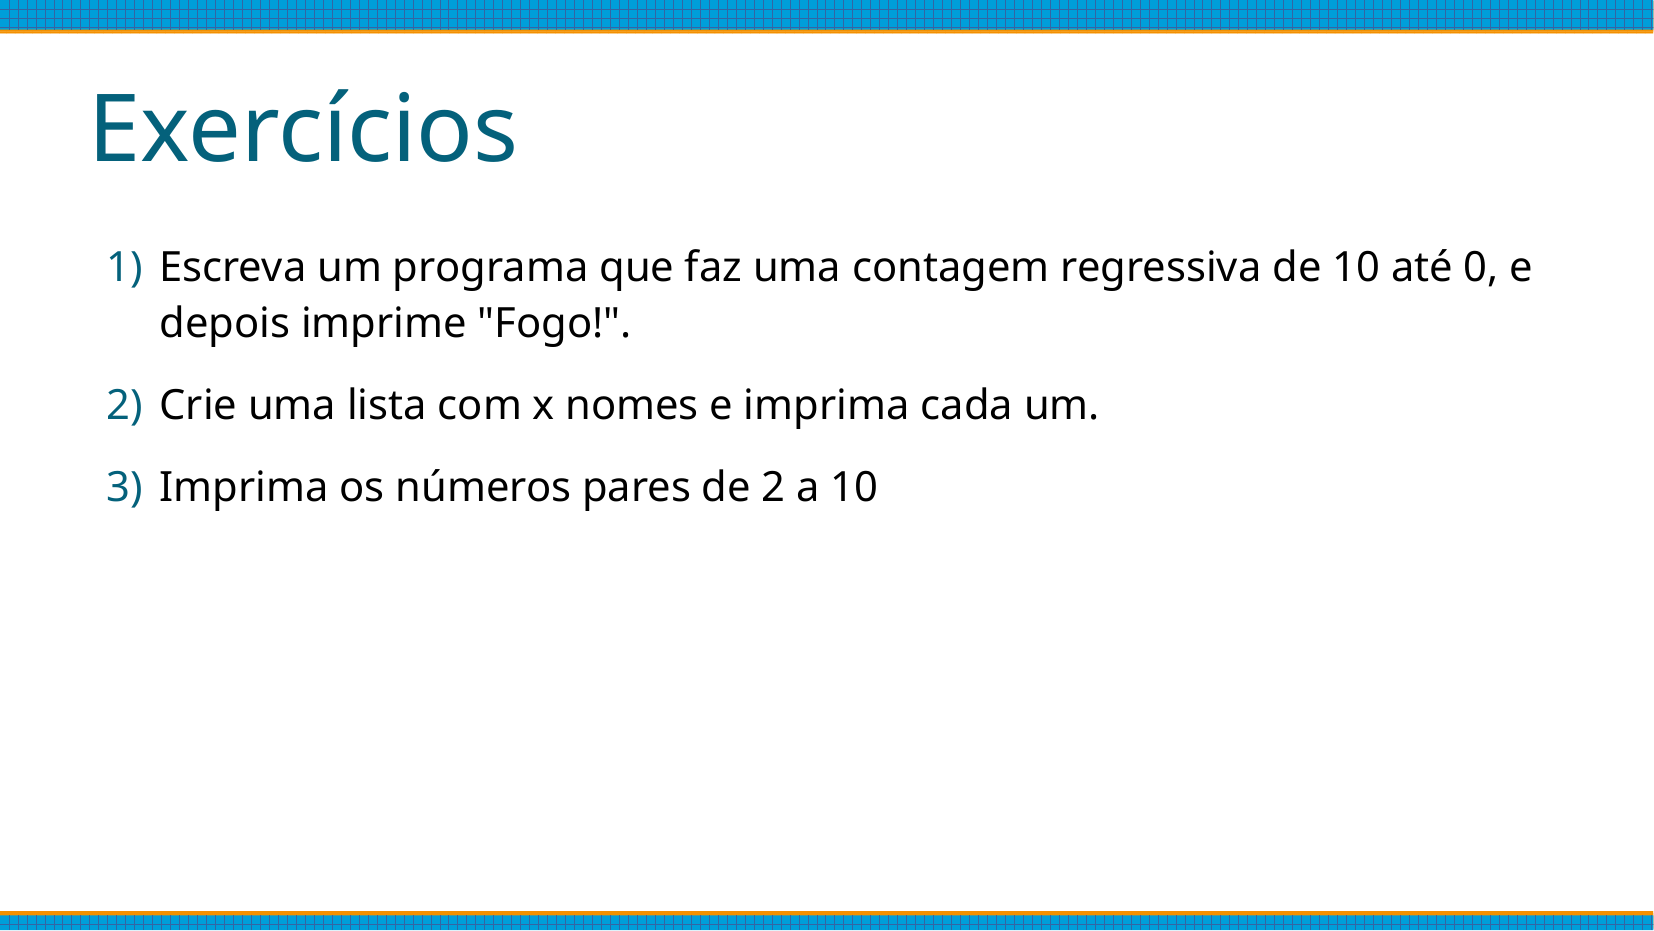

# Exercícios
Escreva um programa que faz uma contagem regressiva de 10 até 0, e depois imprime "Fogo!".
Crie uma lista com x nomes e imprima cada um.
Imprima os números pares de 2 a 10